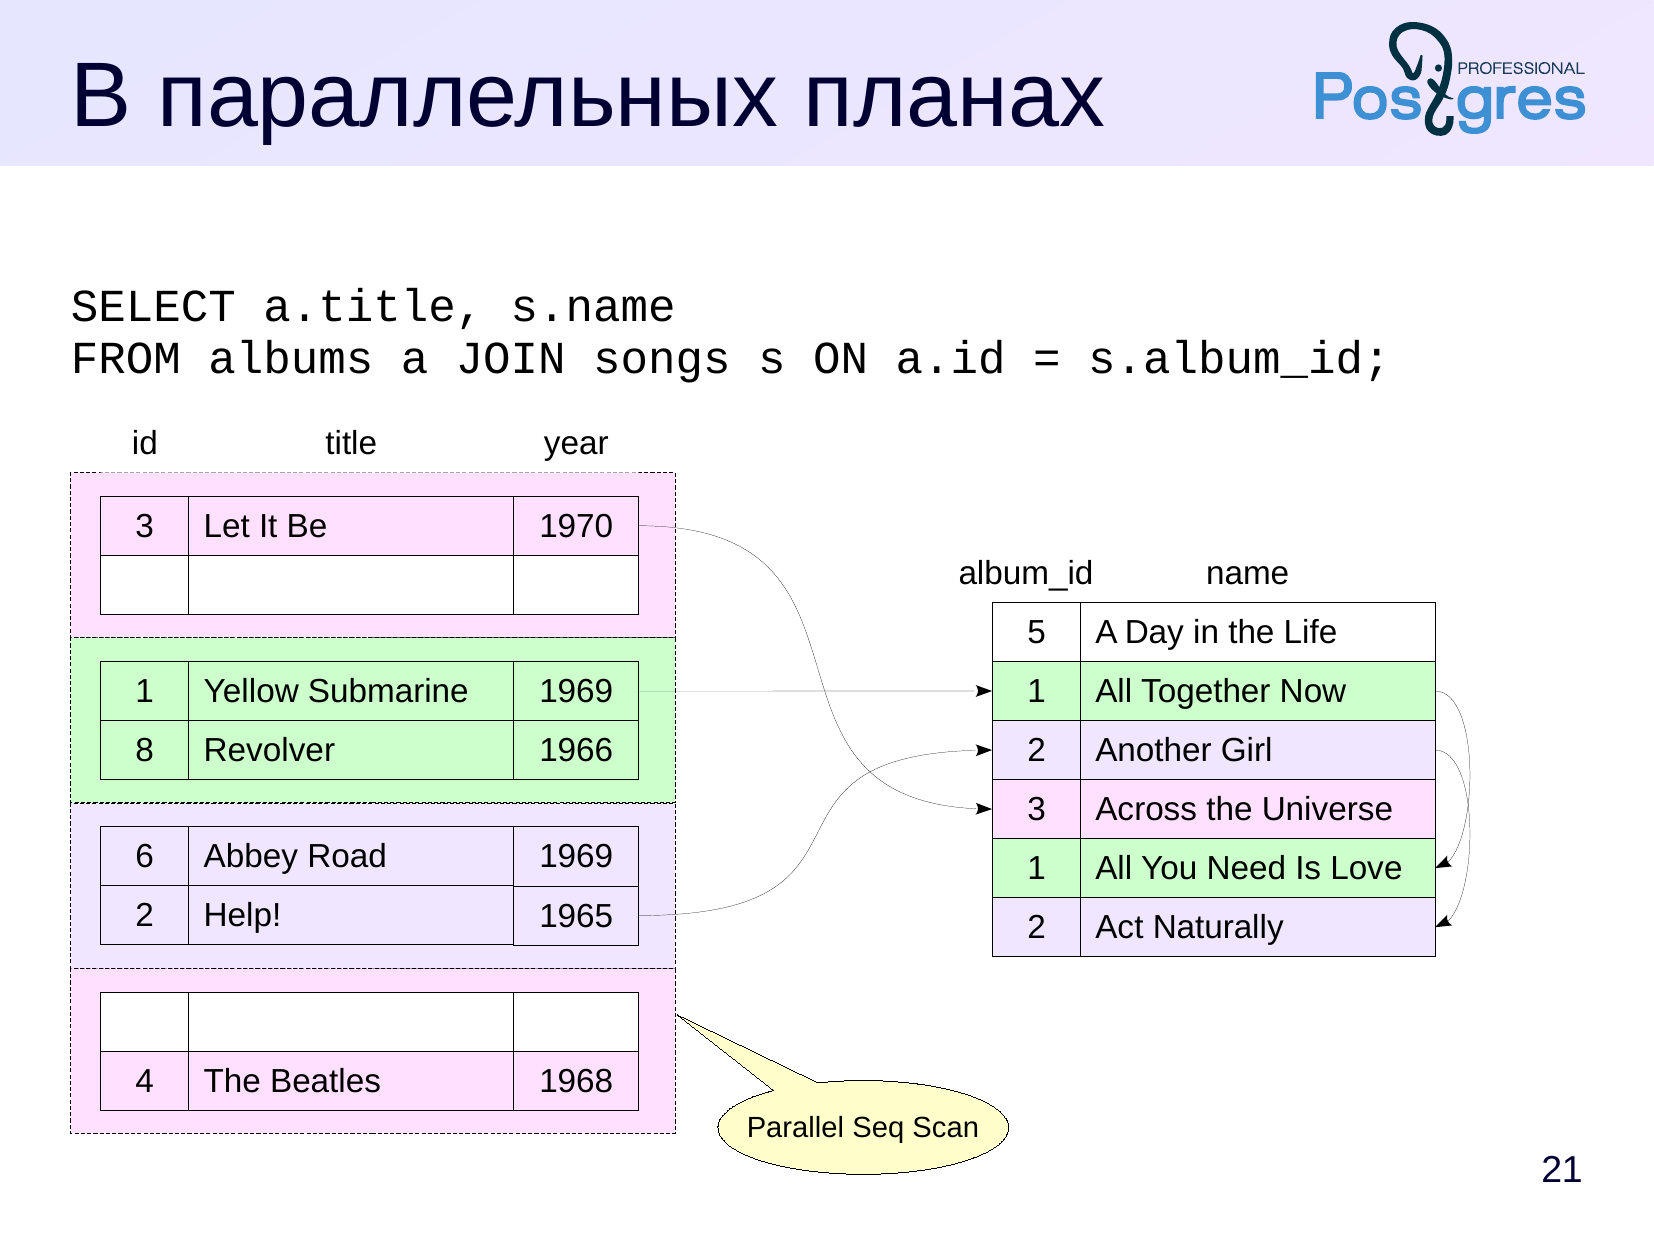

В параллельных планах
# SELECT a.title, s.name FROM albums a JOIN songs s ON a.id = s.album_id;
id
title
year
3
Let It Be
1970
album_id
name
5
A Day in the Life
1
Yellow Submarine
1
All Together Now
1969
8
Revolver
2
Another Girl
1966
3
Across the Universe
6
Abbey Road
1969
1
All You Need Is Love
2
Help!
1965
2
Act Naturally
4
The Beatles
1968
Parallel Seq Scan